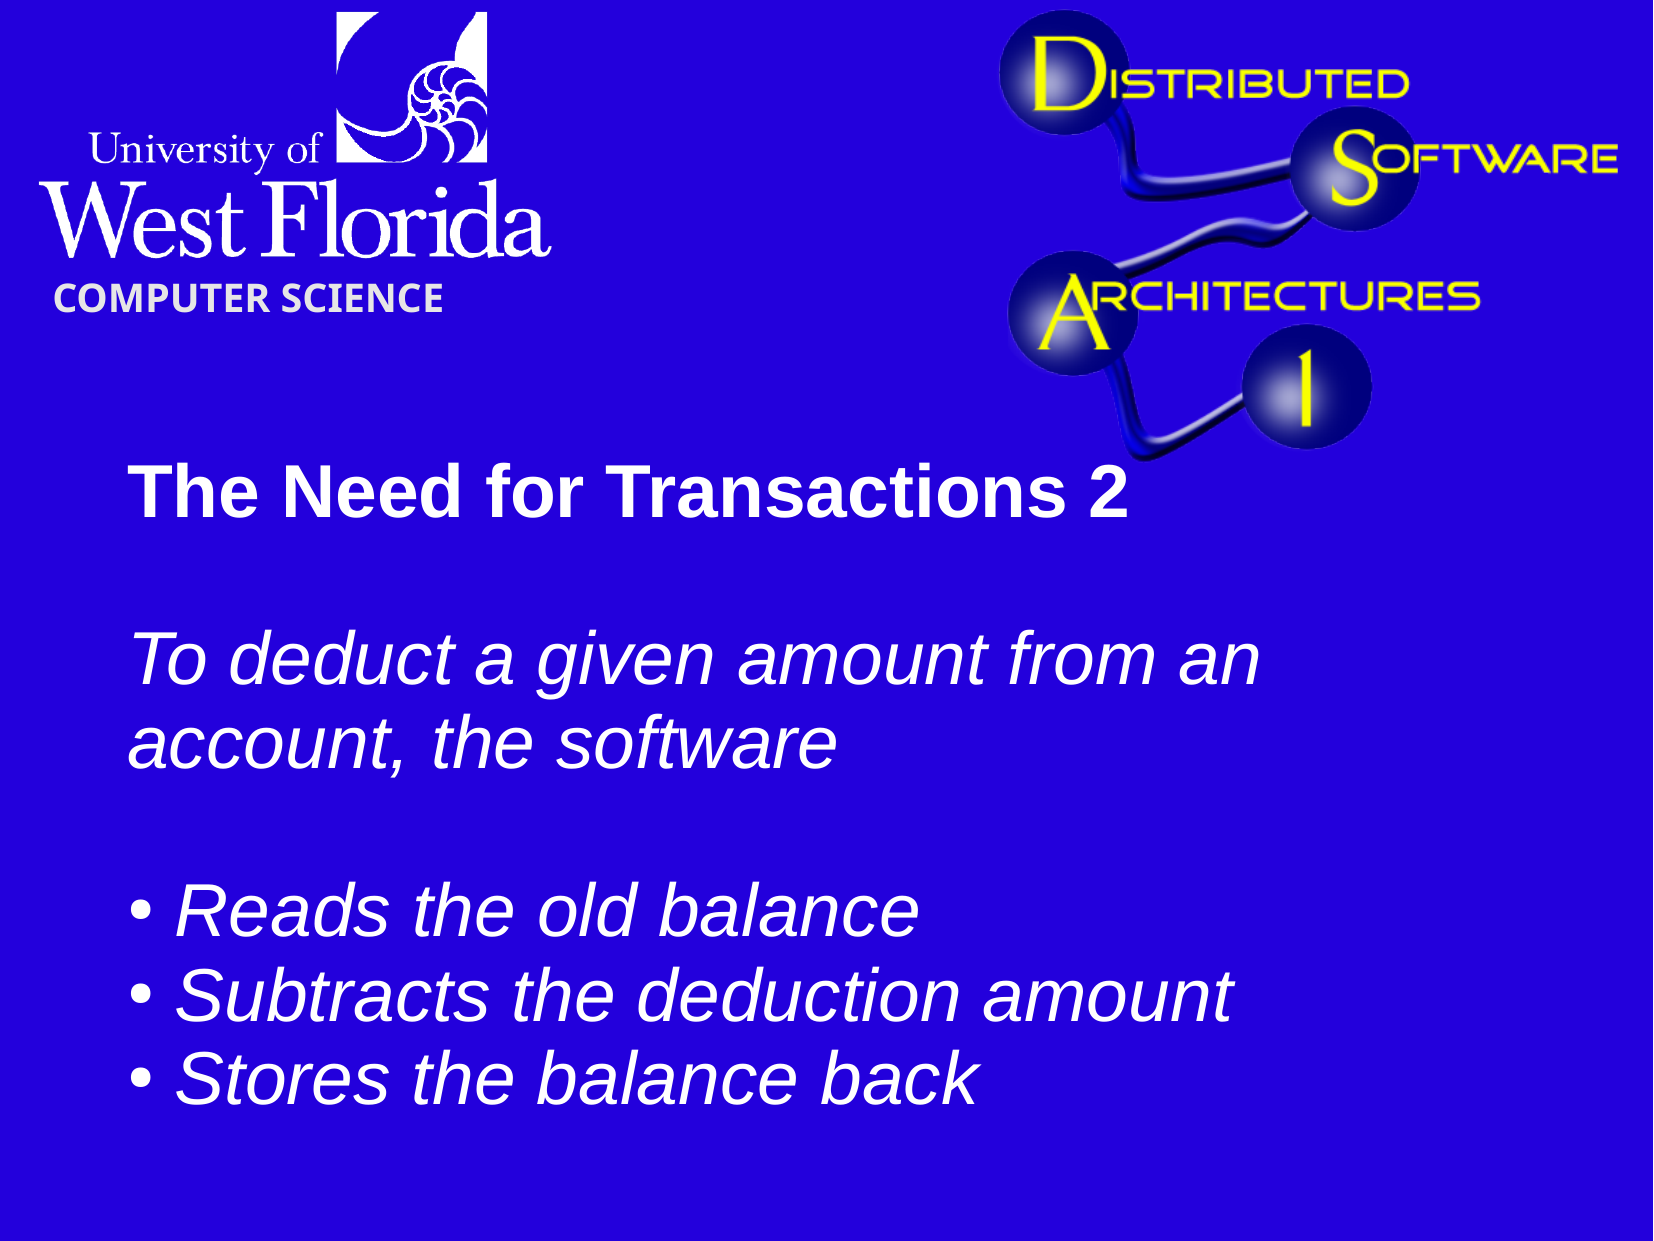

COMPUTER SCIENCE
The Need for Transactions 2
To deduct a given amount from an account, the software
 Reads the old balance
 Subtracts the deduction amount
 Stores the balance back